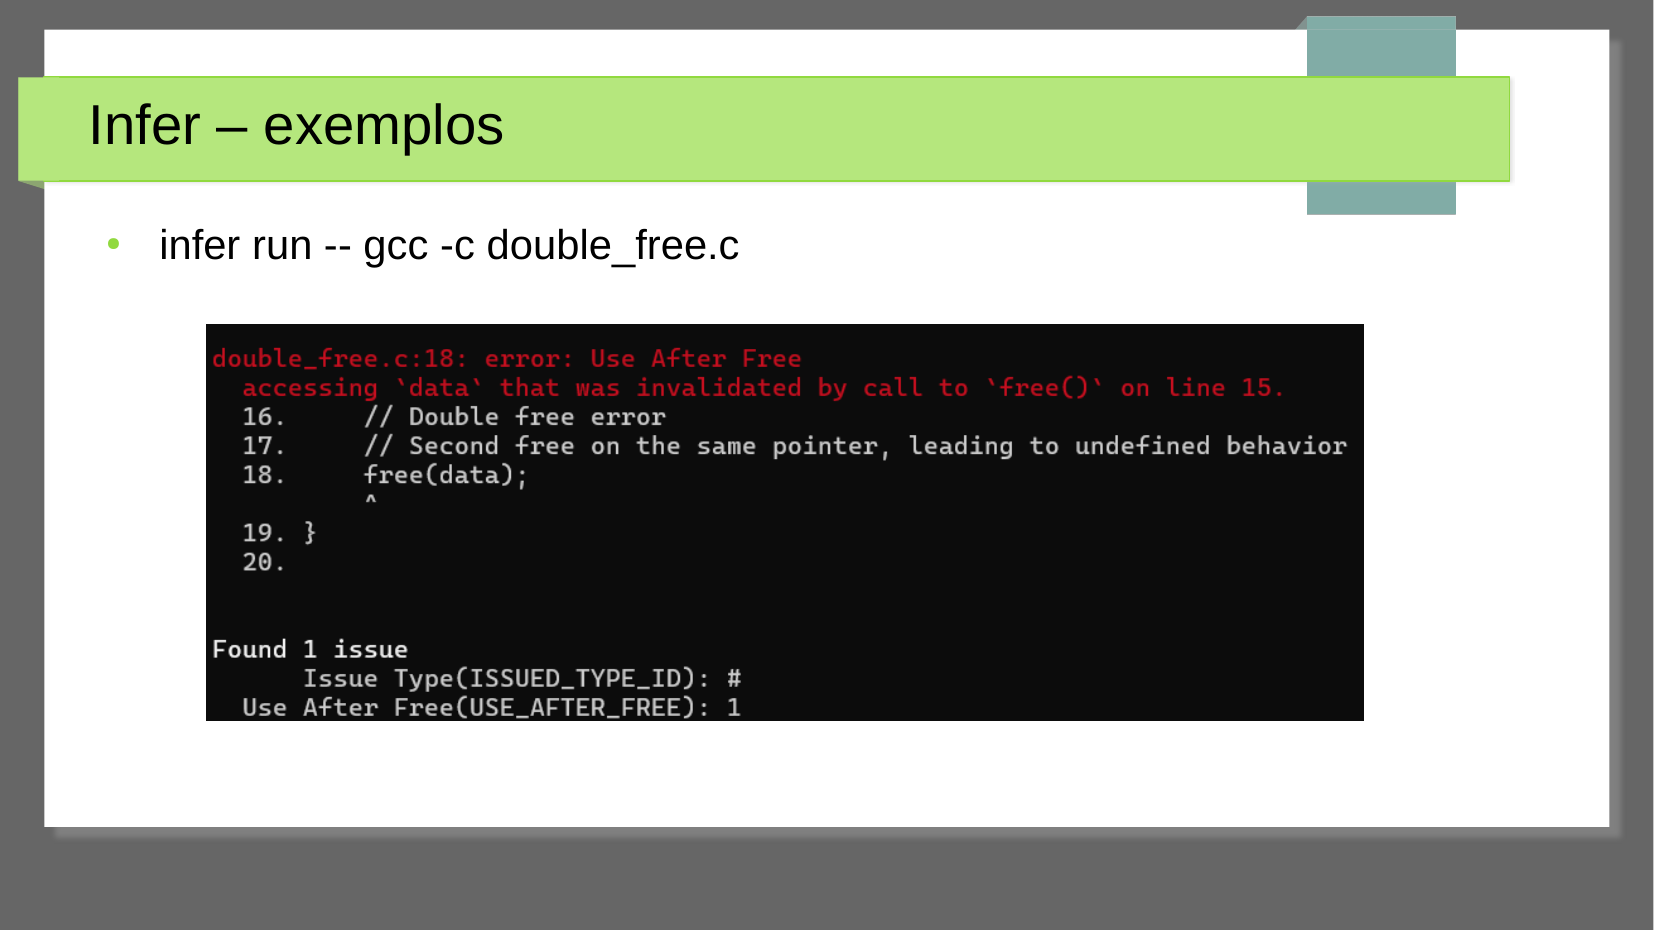

# Infer – exemplos
infer run -- gcc -c double_free.c